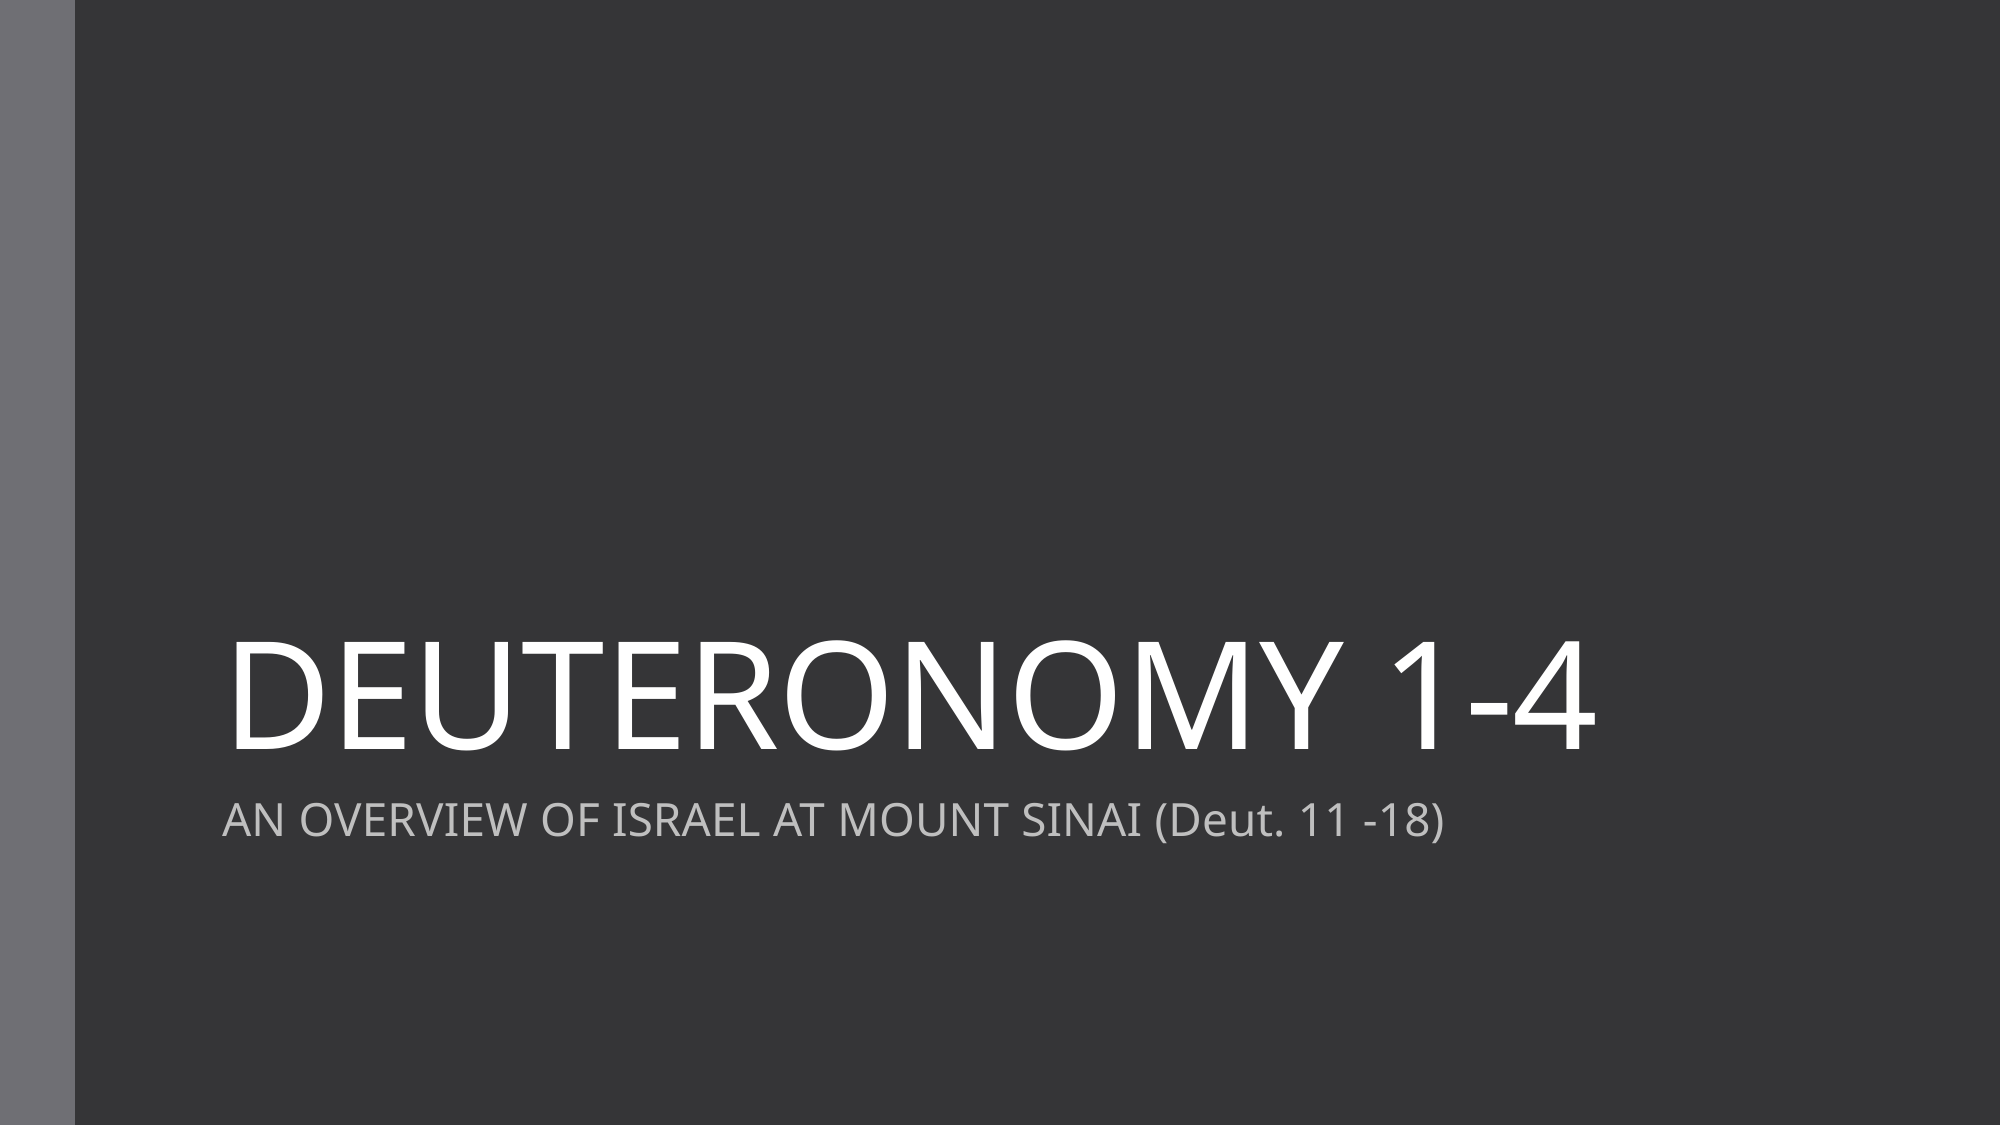

# DEUTERONOMY 1-4
AN OVERVIEW OF ISRAEL AT MOUNT SINAI (Deut. 11 -18)